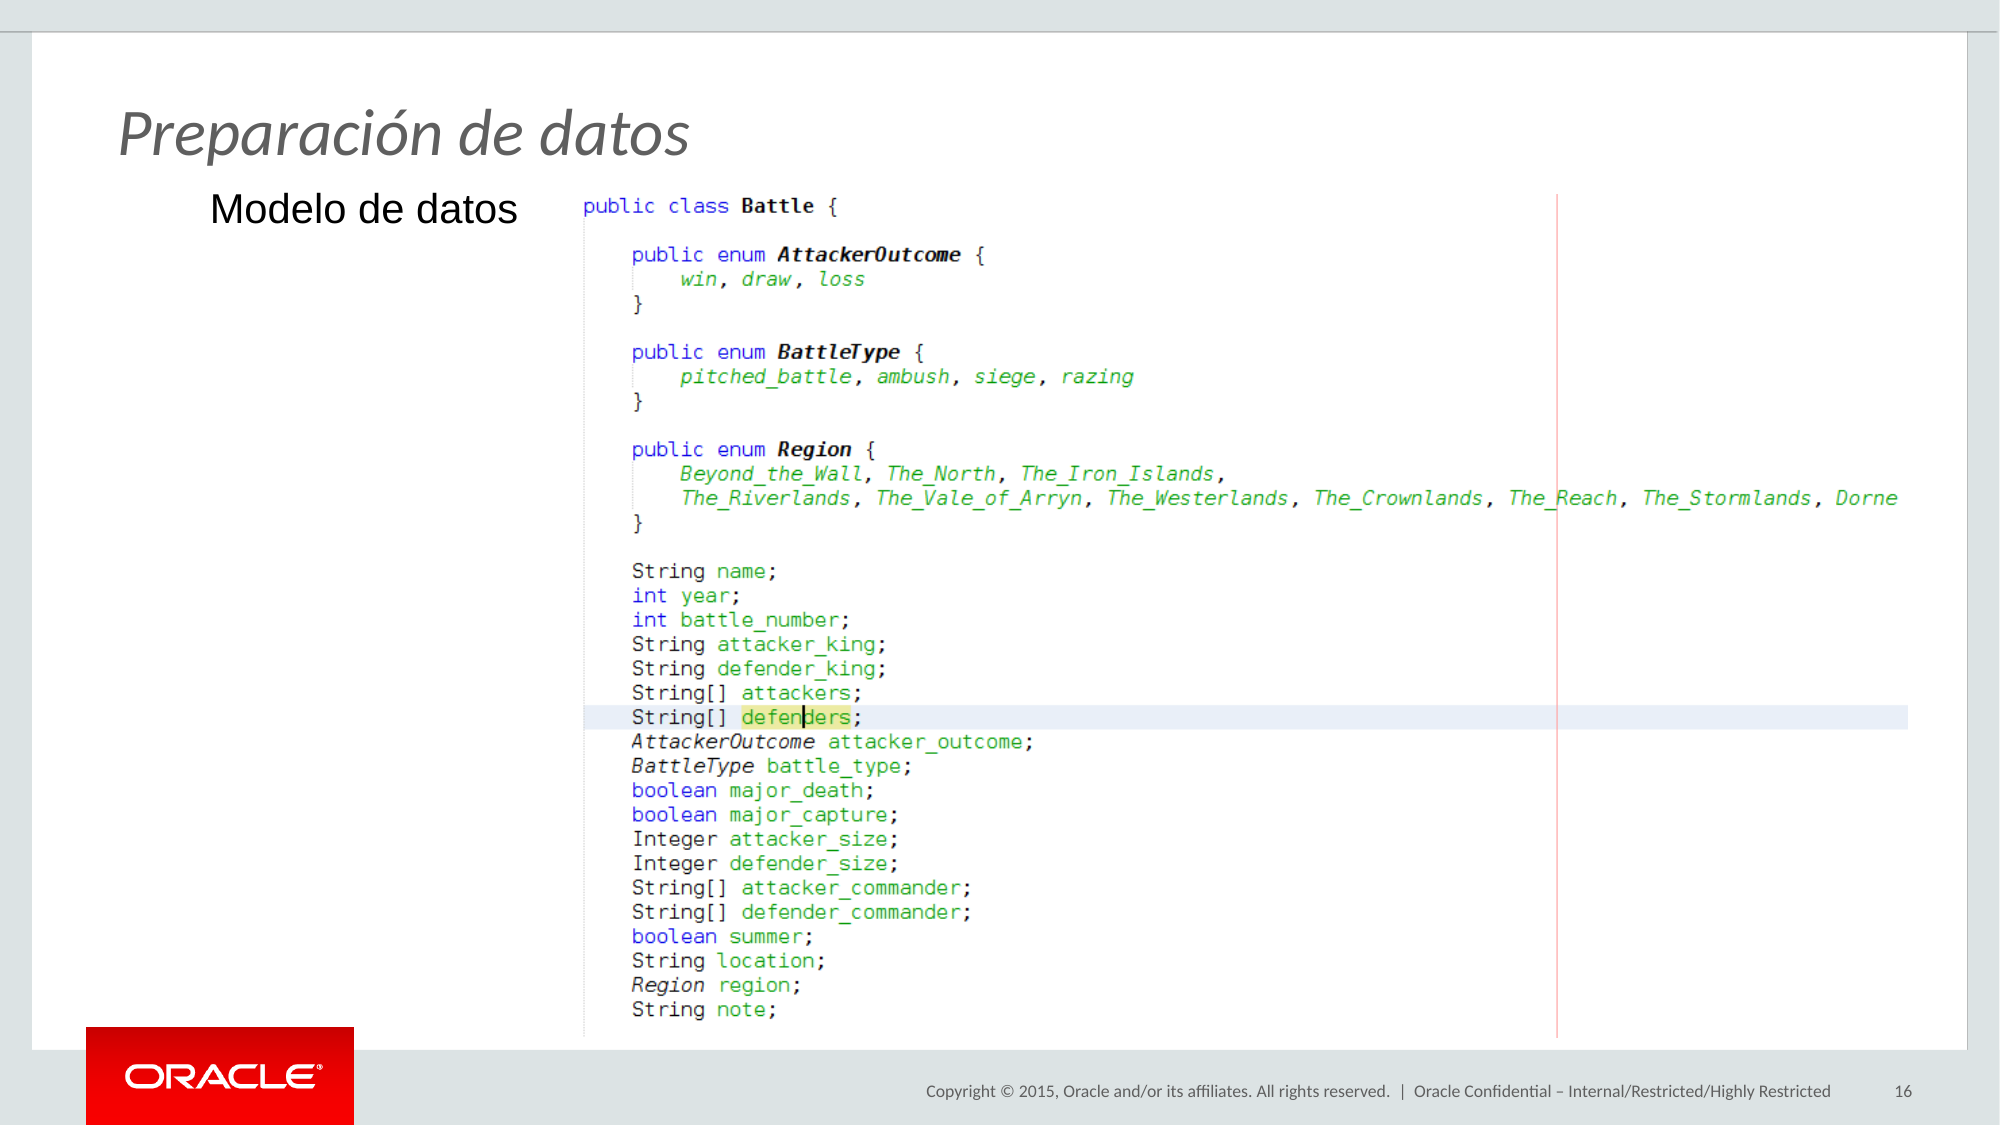

# Preparación de datos
Modelo de datos
Oracle Confidential – Internal/Restricted/Highly Restricted